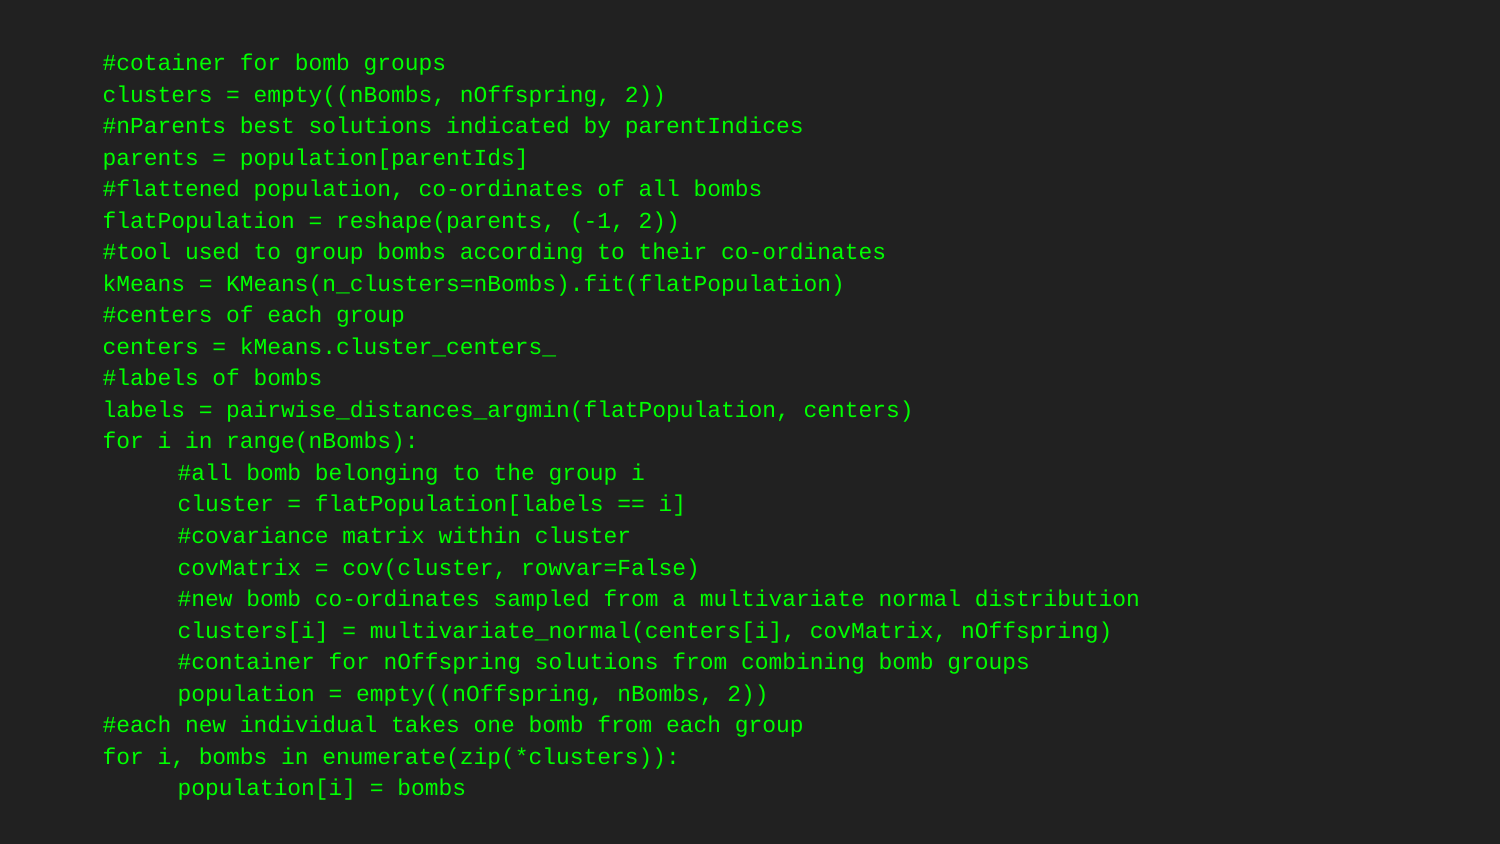

# #cotainer for bomb groups clusters = empty((nBombs, nOffspring, 2)) #nParents best solutions indicated by parentIndices parents = population[parentIds] #flattened population, co-ordinates of all bombs flatPopulation = reshape(parents, (-1, 2)) #tool used to group bombs according to their co-ordinates kMeans = KMeans(n_clusters=nBombs).fit(flatPopulation) #centers of each group centers = kMeans.cluster_centers_ #labels of bombs labels = pairwise_distances_argmin(flatPopulation, centers) for i in range(nBombs): #all bomb belonging to the group i cluster = flatPopulation[labels == i] #covariance matrix within cluster covMatrix = cov(cluster, rowvar=False) #new bomb co-ordinates sampled from a multivariate normal distribution clusters[i] = multivariate_normal(centers[i], covMatrix, nOffspring) #container for nOffspring solutions from combining bomb groups population = empty((nOffspring, nBombs, 2)) #each new individual takes one bomb from each group for i, bombs in enumerate(zip(*clusters)): population[i] = bombs